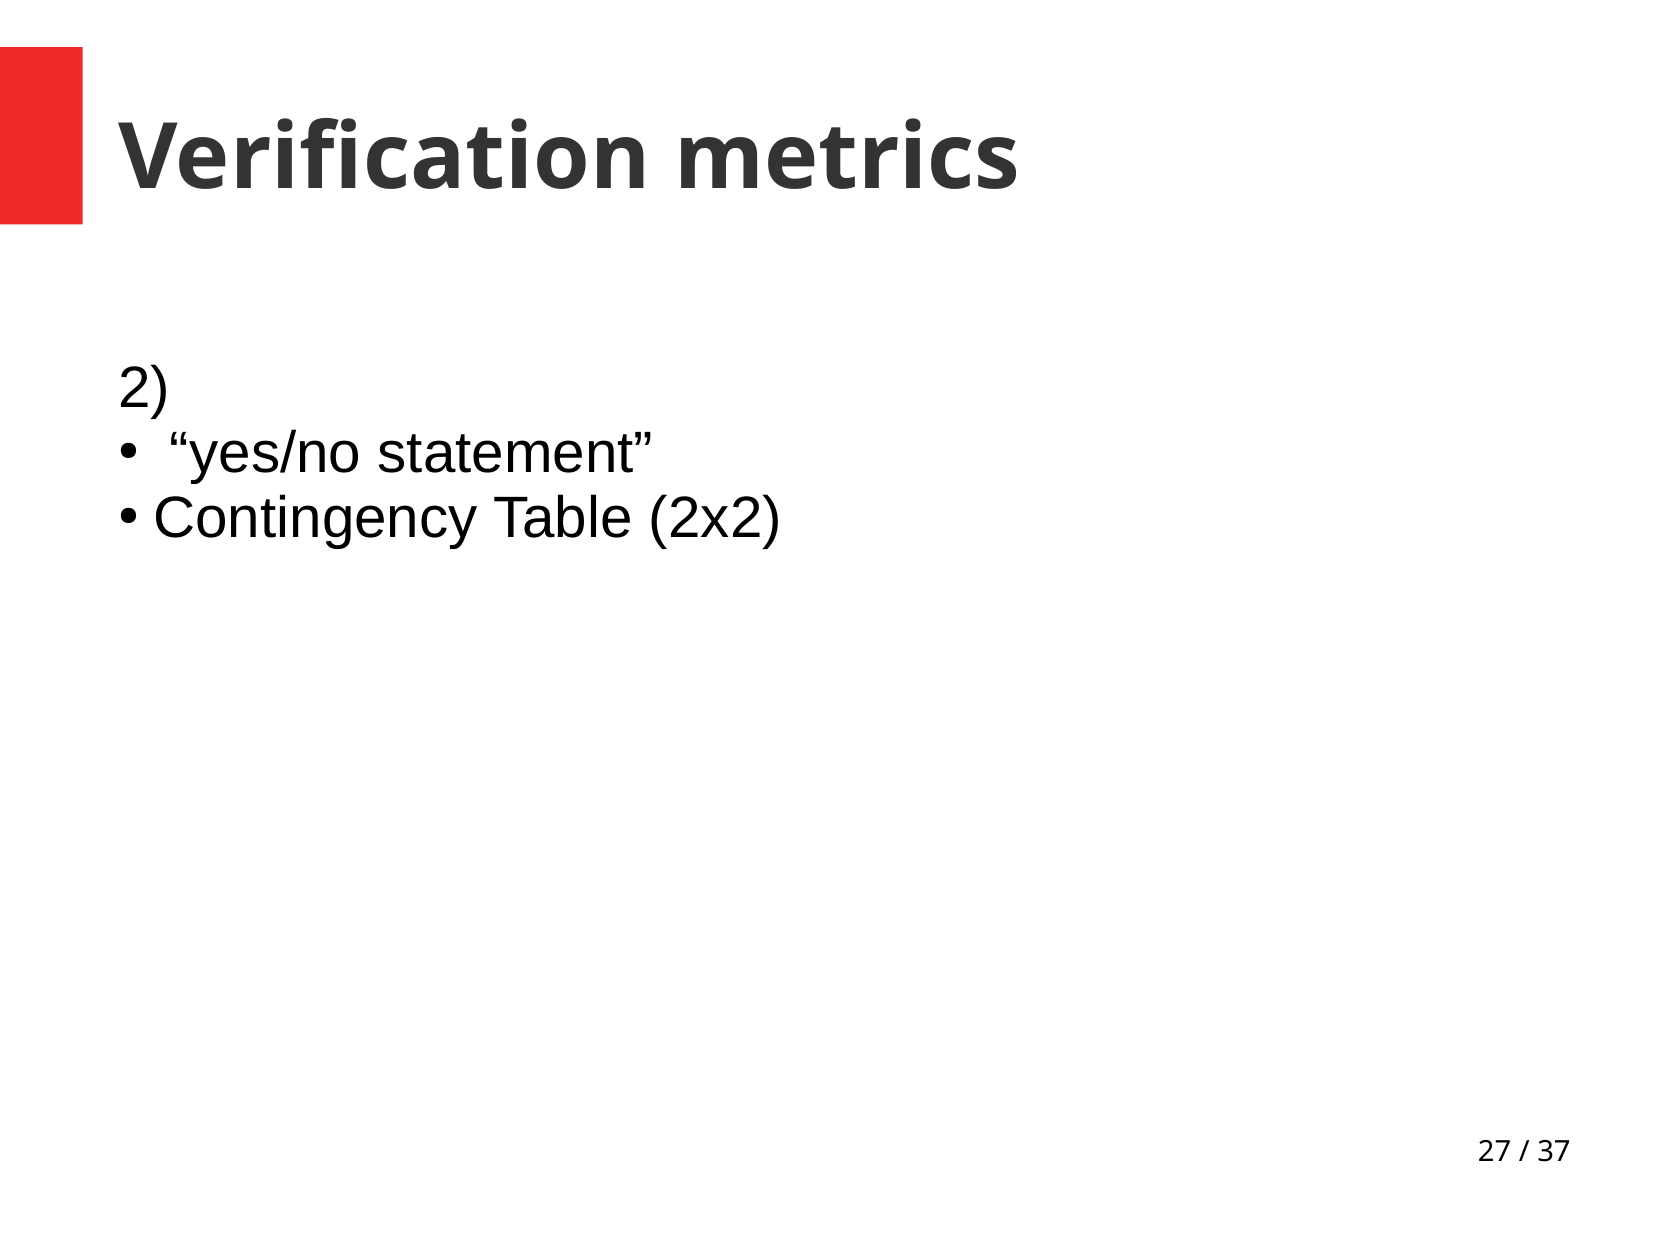

# Verification metrics
2)
 “yes/no statement”
Contingency Table (2x2)
27